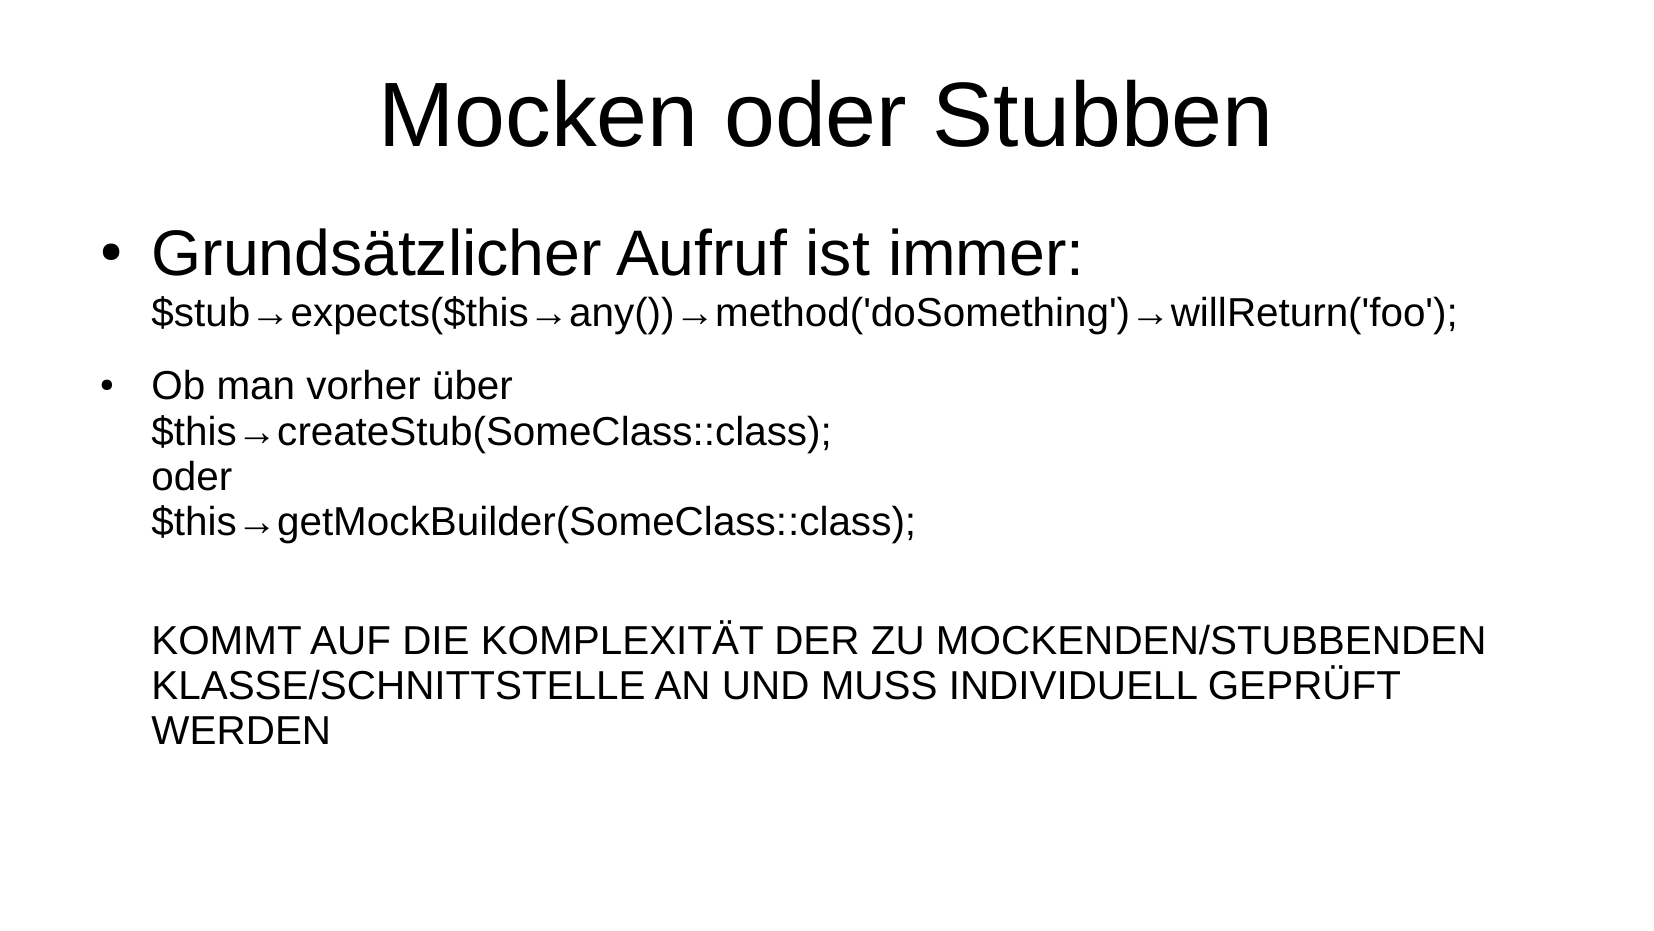

# Mocken oder Stubben
Grundsätzlicher Aufruf ist immer:
$stub→expects($this→any())→method('doSomething')→willReturn('foo');
Ob man vorher über
$this→createStub(SomeClass::class);
oder
$this→getMockBuilder(SomeClass::class);
KOMMT AUF DIE KOMPLEXITÄT DER ZU MOCKENDEN/STUBBENDEN KLASSE/SCHNITTSTELLE AN UND MUSS INDIVIDUELL GEPRÜFT WERDEN